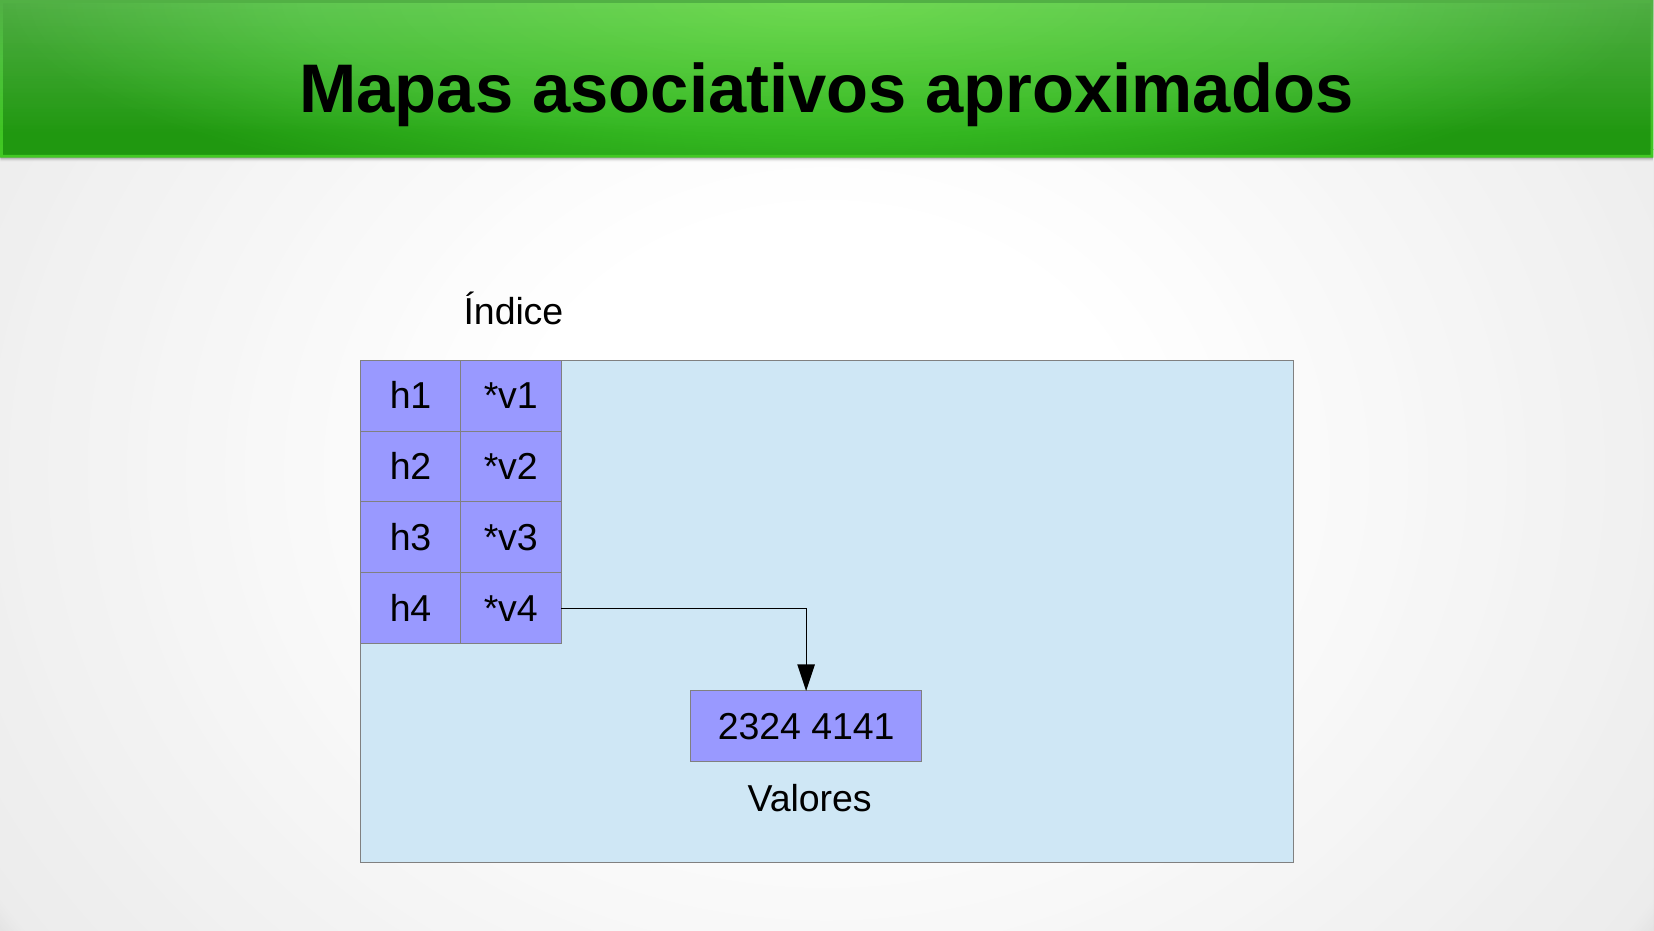

# Mapas asociativos aproximados
Índice
h1
*v1
h2
*v2
h3
*v3
h4
*v4
2324 4141
Valores